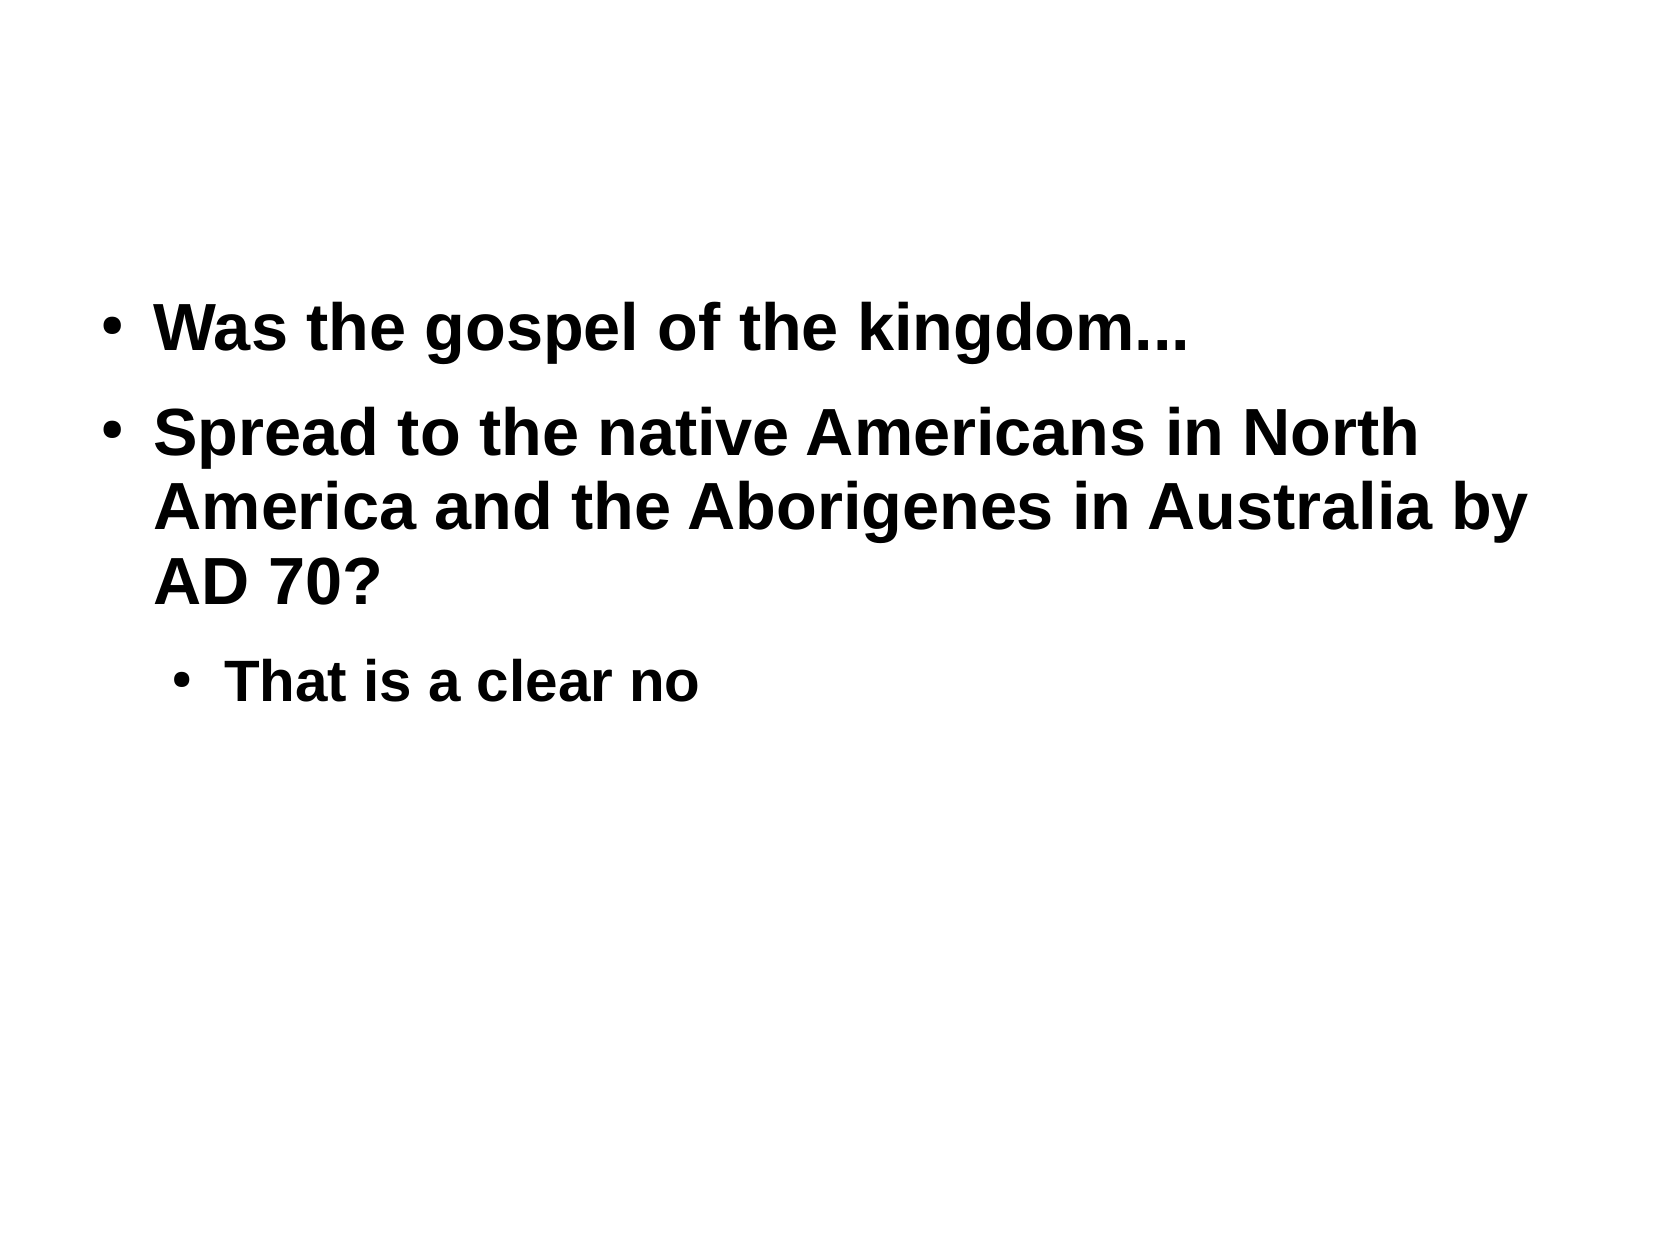

#
Was the gospel of the kingdom...
Spread to the native Americans in North America and the Aborigenes in Australia by AD 70?
That is a clear no